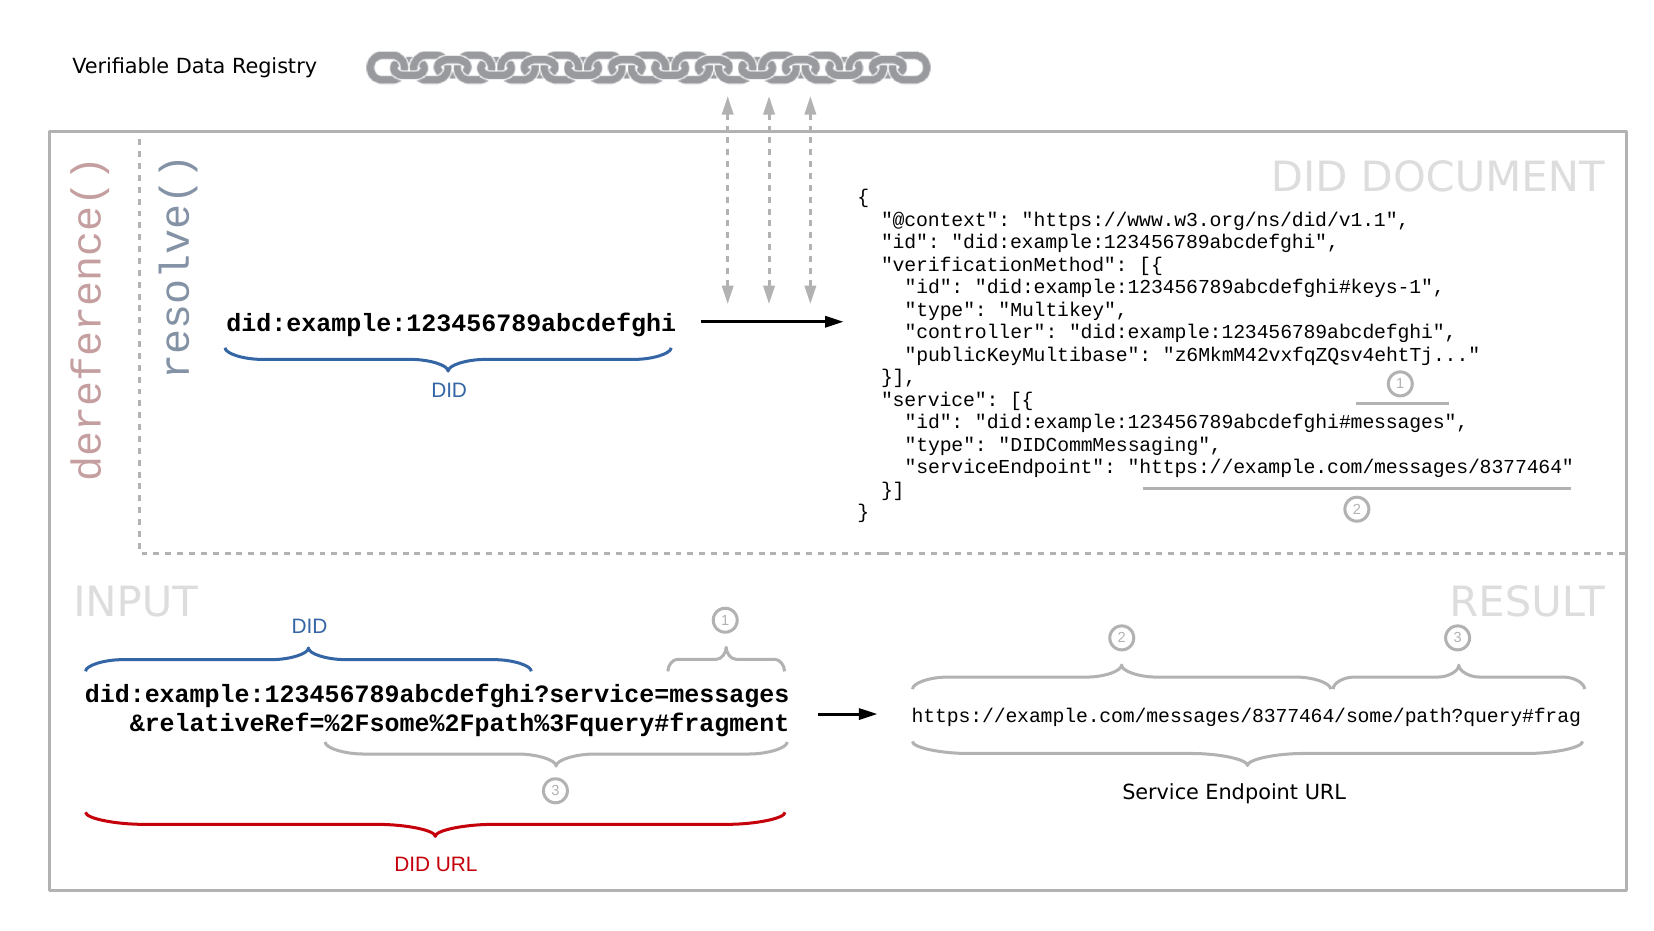

Verifiable Data Registry
DID DOCUMENT
{
 "@context": "https://www.w3.org/ns/did/v1.1",
 "id": "did:example:123456789abcdefghi",
 "verificationMethod": [{
 "id": "did:example:123456789abcdefghi#keys-1",
 "type": "Multikey",
 "controller": "did:example:123456789abcdefghi",
 "publicKeyMultibase": "z6MkmM42vxfqZQsv4ehtTj..."
 }],
 "service": [{
 "id": "did:example:123456789abcdefghi#messages",
 "type": "DIDCommMessaging",
 "serviceEndpoint": "https://example.com/messages/8377464"
 }]
}
resolve()
dereference()
did:example:123456789abcdefghi
DID
1
2
INPUT
RESULT
DID
1
2
3
did:example:123456789abcdefghi?service=messages
 &relativeRef=%2Fsome%2Fpath%3Fquery#fragment
https://example.com/messages/8377464/some/path?query#frag
Service Endpoint URL
3
DID URL